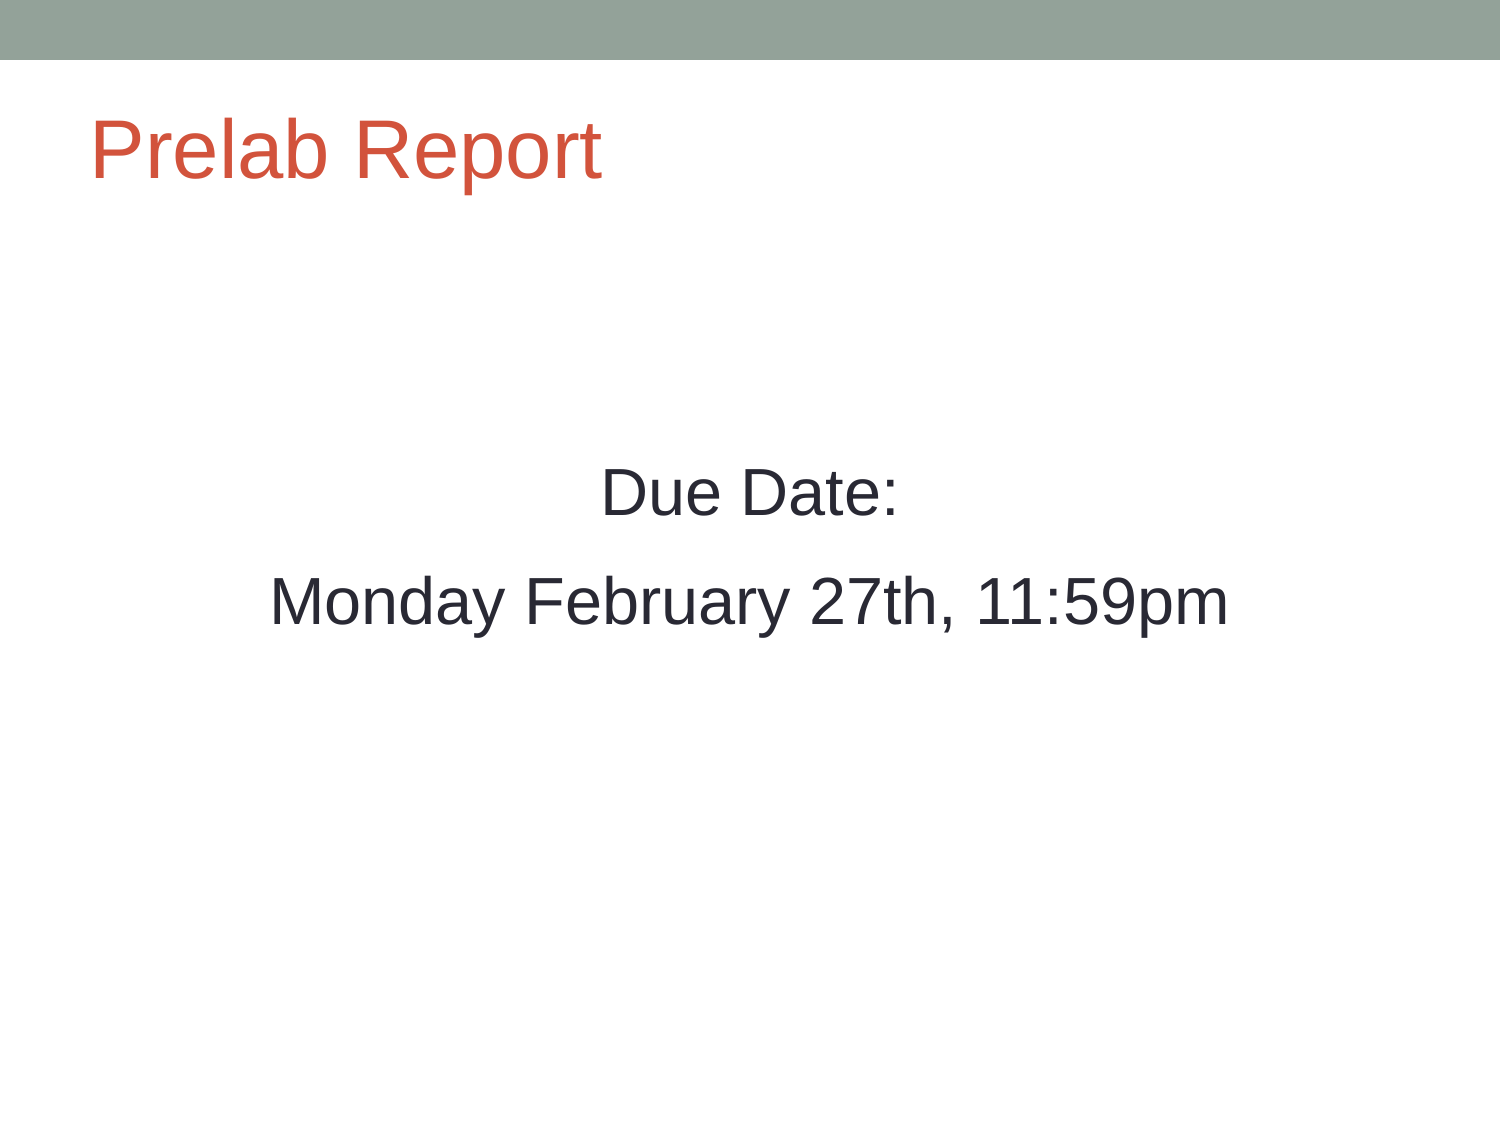

# Prelab Report
Due Date:
Monday February 27th, 11:59pm